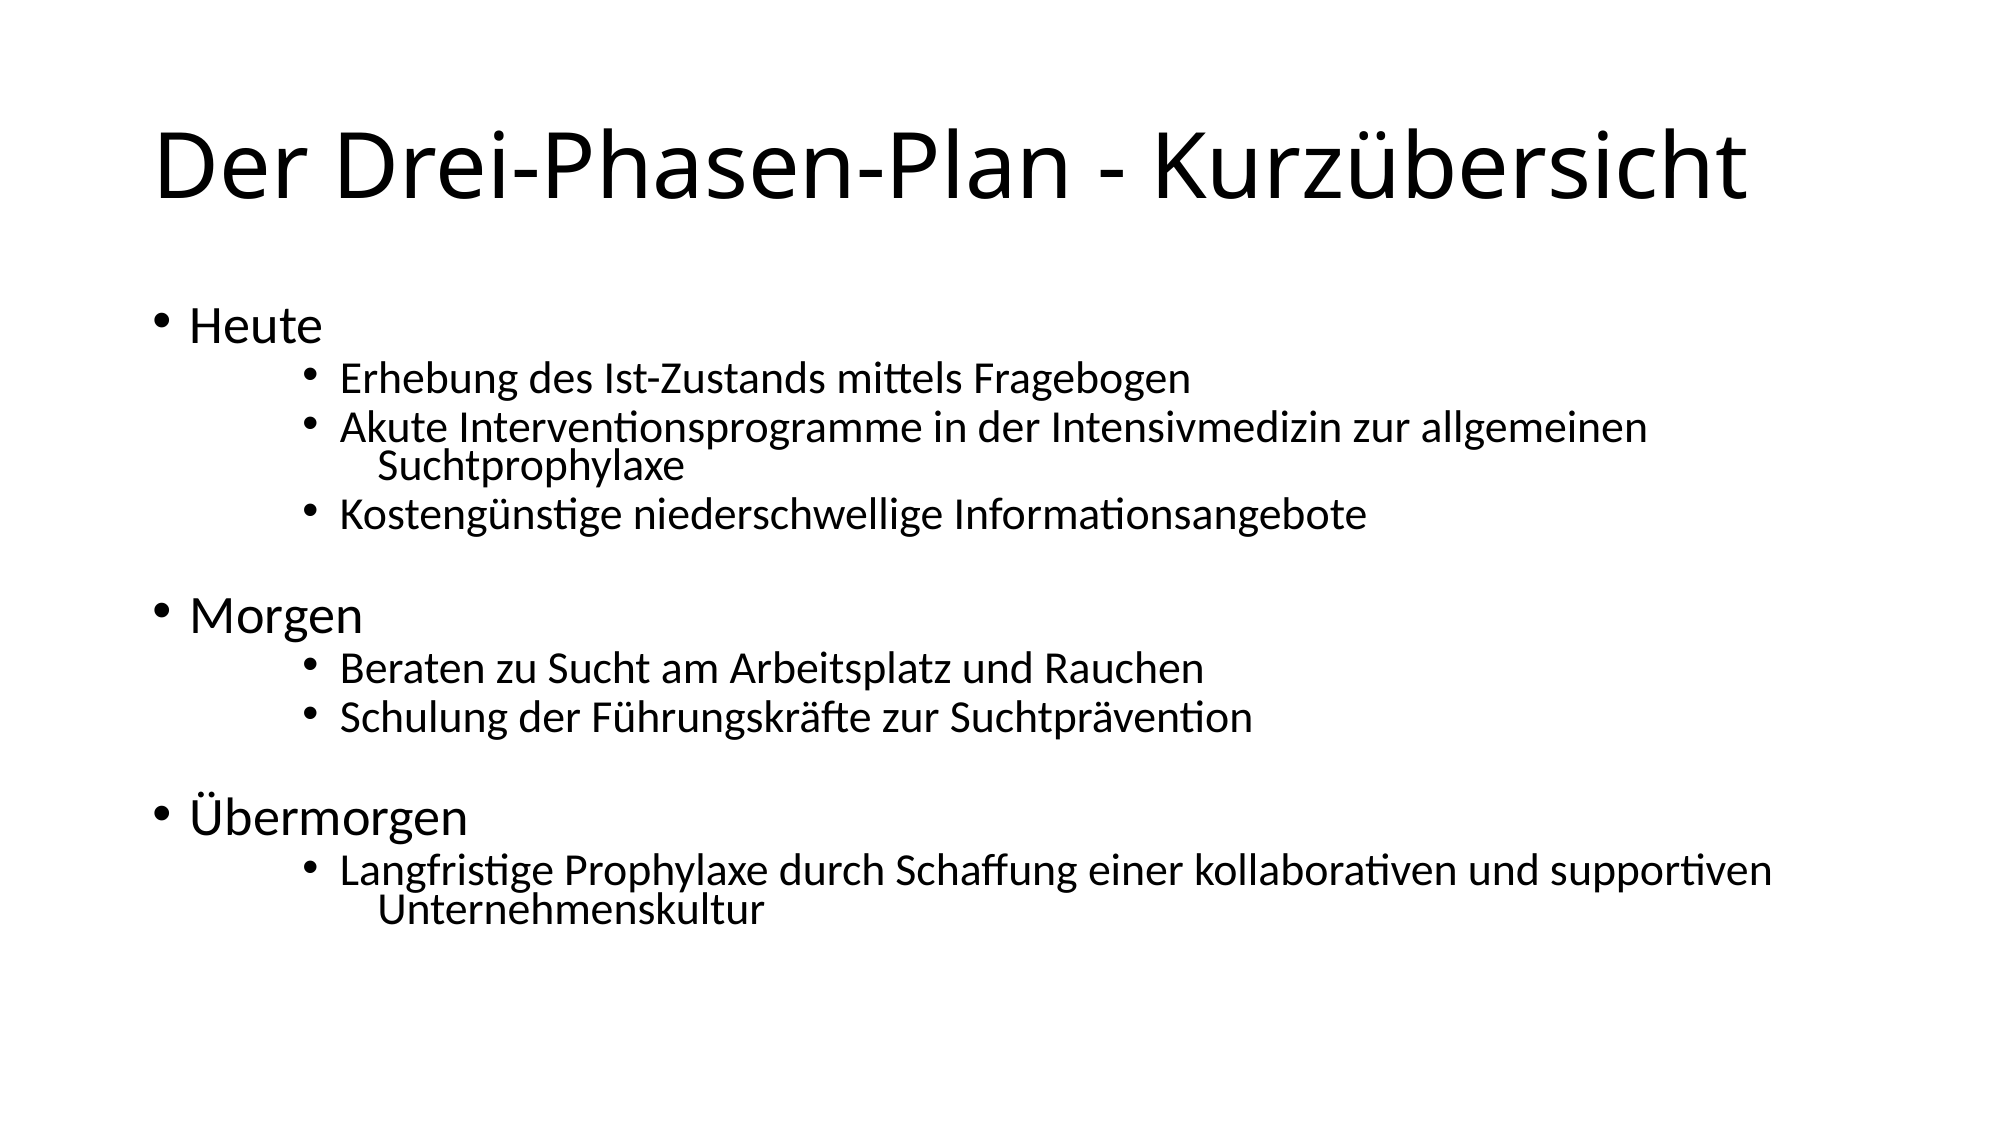

# Der Drei-Phasen-Plan - Kurzübersicht
Heute
Erhebung des Ist-Zustands mittels Fragebogen
Akute Interventionsprogramme in der Intensivmedizin zur allgemeinen Suchtprophylaxe
Kostengünstige niederschwellige Informationsangebote
Morgen
Beraten zu Sucht am Arbeitsplatz und Rauchen
Schulung der Führungskräfte zur Suchtprävention
Übermorgen
Langfristige Prophylaxe durch Schaffung einer kollaborativen und supportiven Unternehmenskultur